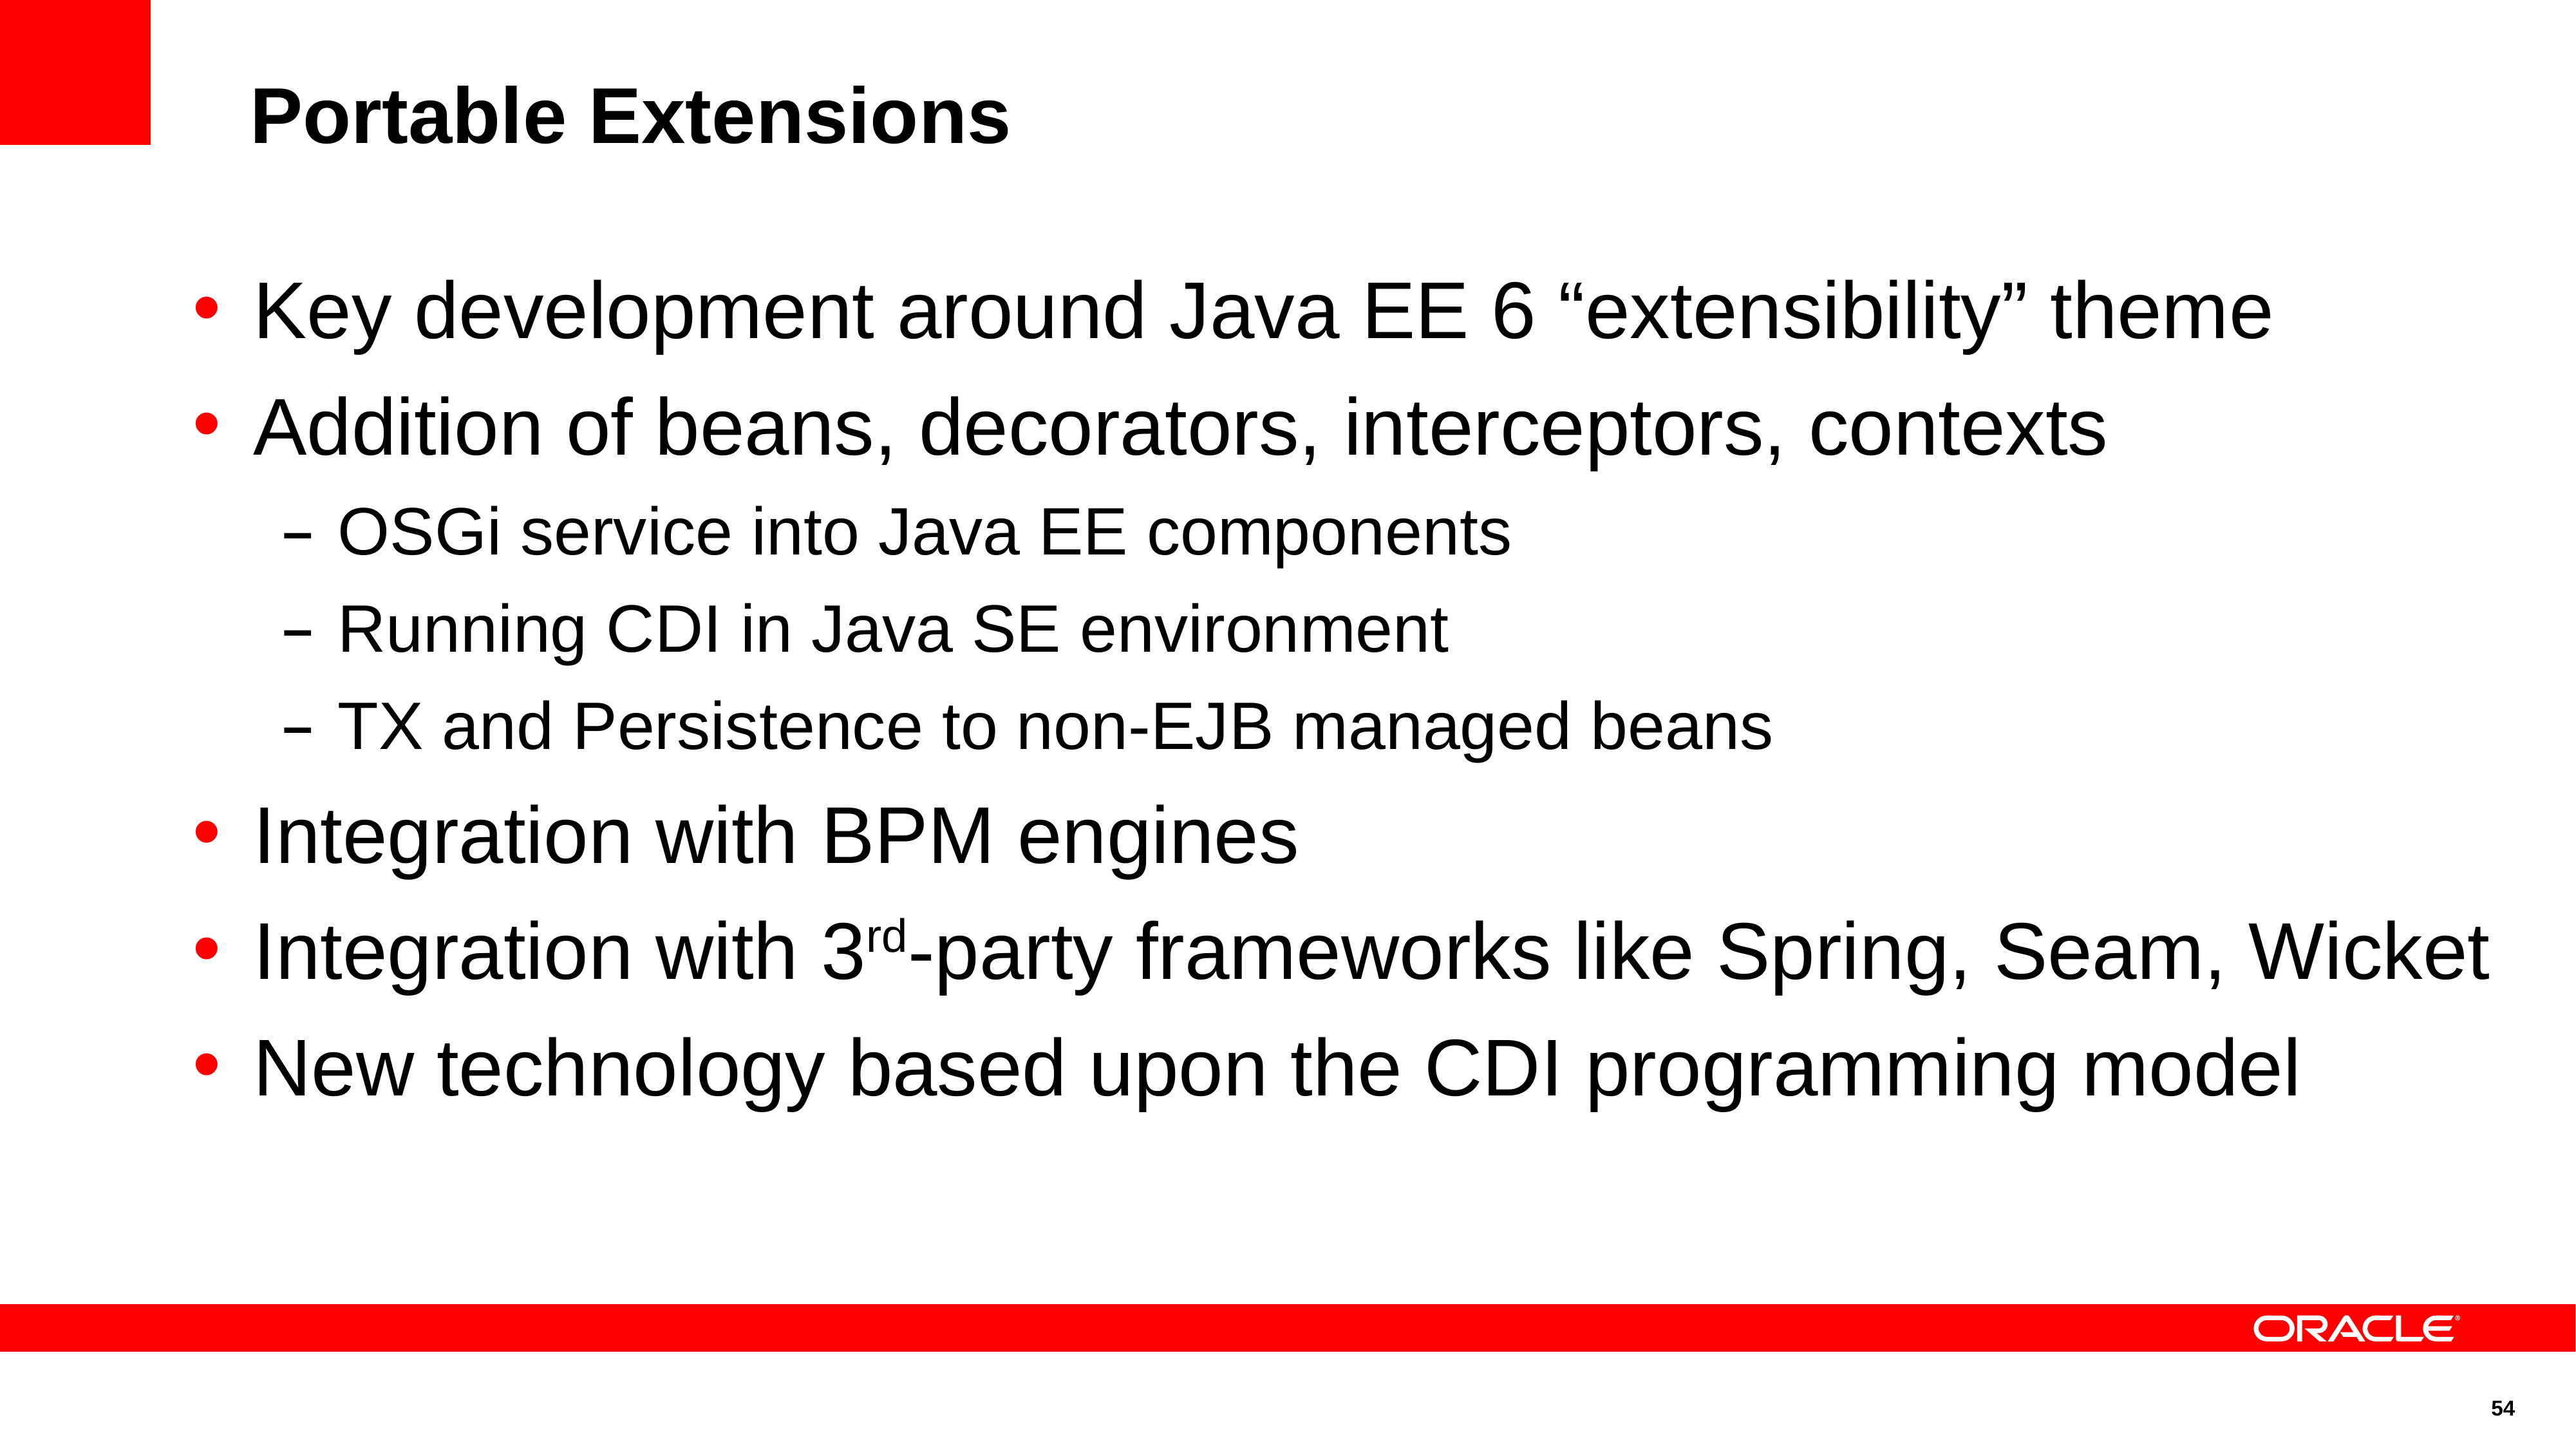

# Portable Extensions
Key development around Java EE 6 “extensibility” theme
Addition of beans, decorators, interceptors, contexts
OSGi service into Java EE components
Running CDI in Java SE environment
TX and Persistence to non-EJB managed beans
Integration with BPM engines
Integration with 3rd-party frameworks like Spring, Seam, Wicket
New technology based upon the CDI programming model